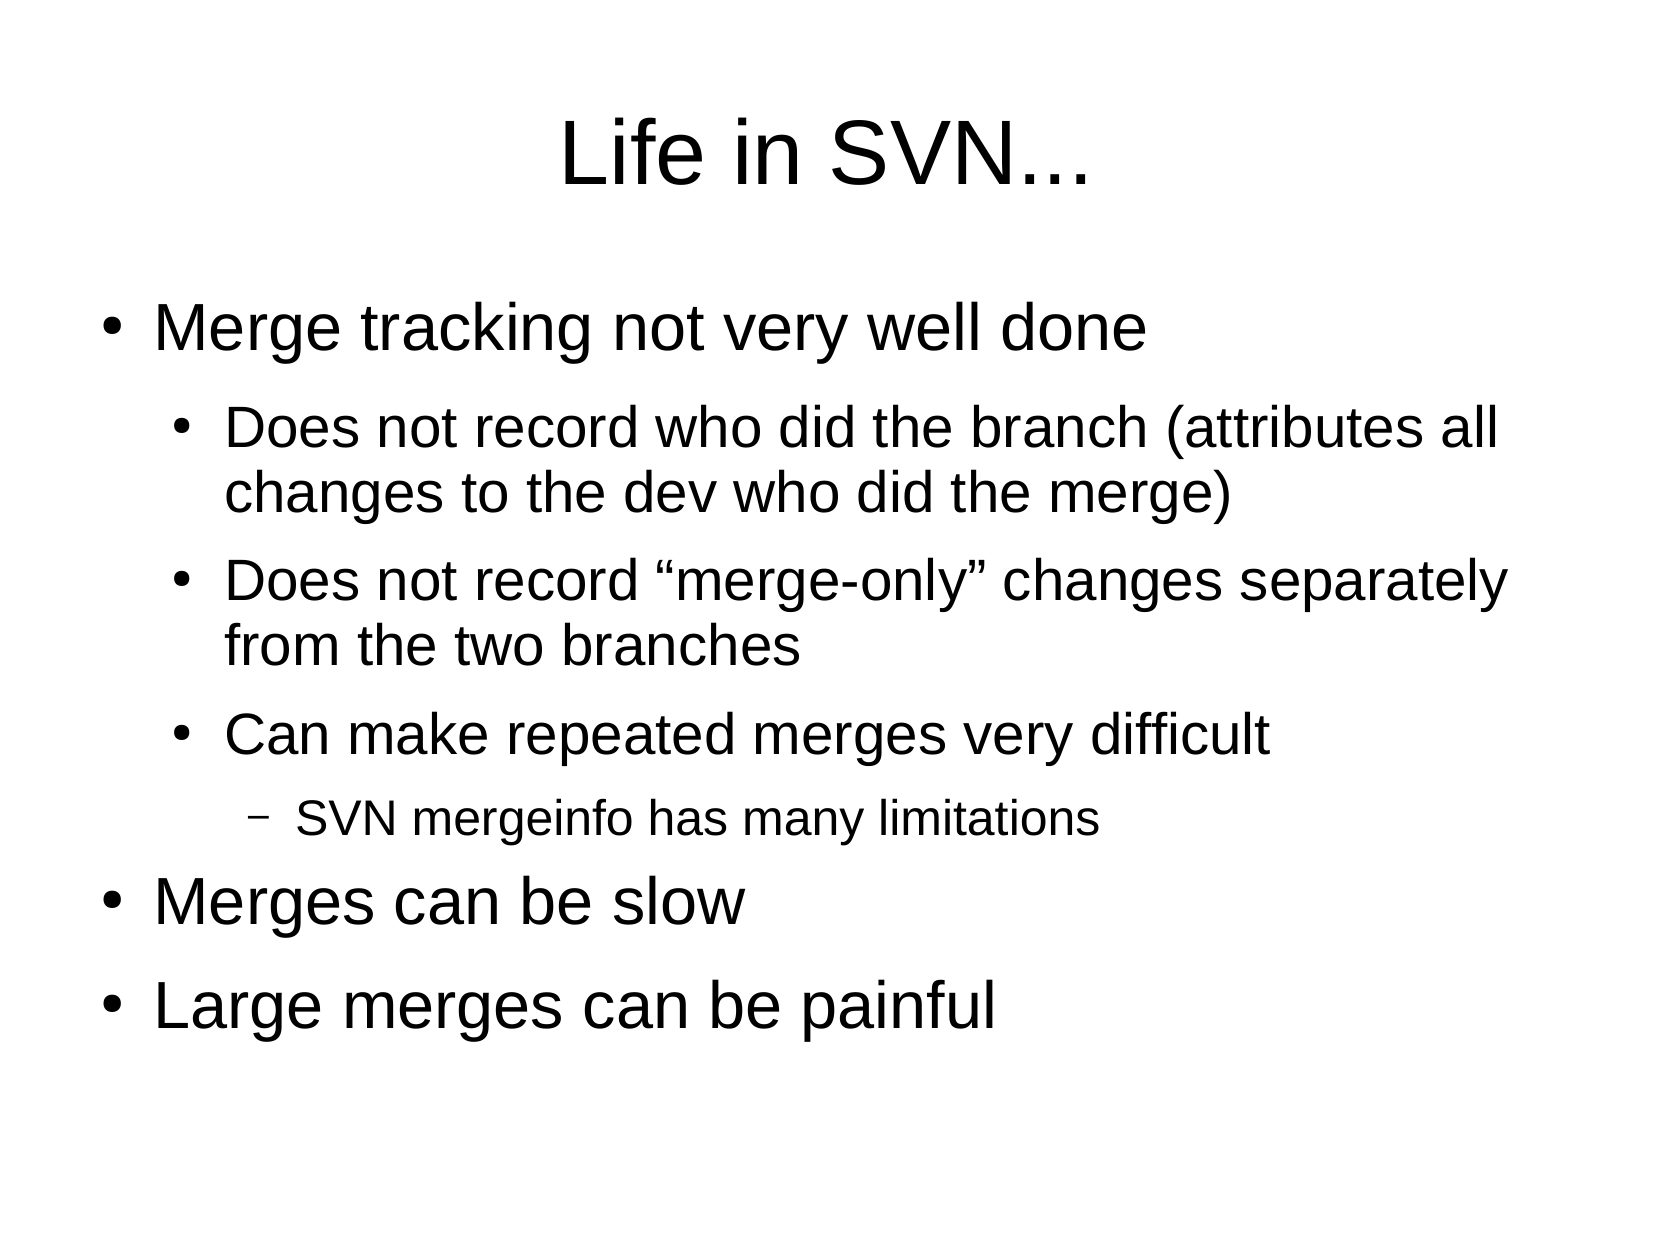

# Life in SVN...
Merge tracking not very well done
Does not record who did the branch (attributes all changes to the dev who did the merge)
Does not record “merge-only” changes separately from the two branches
Can make repeated merges very difficult
SVN mergeinfo has many limitations
Merges can be slow
Large merges can be painful